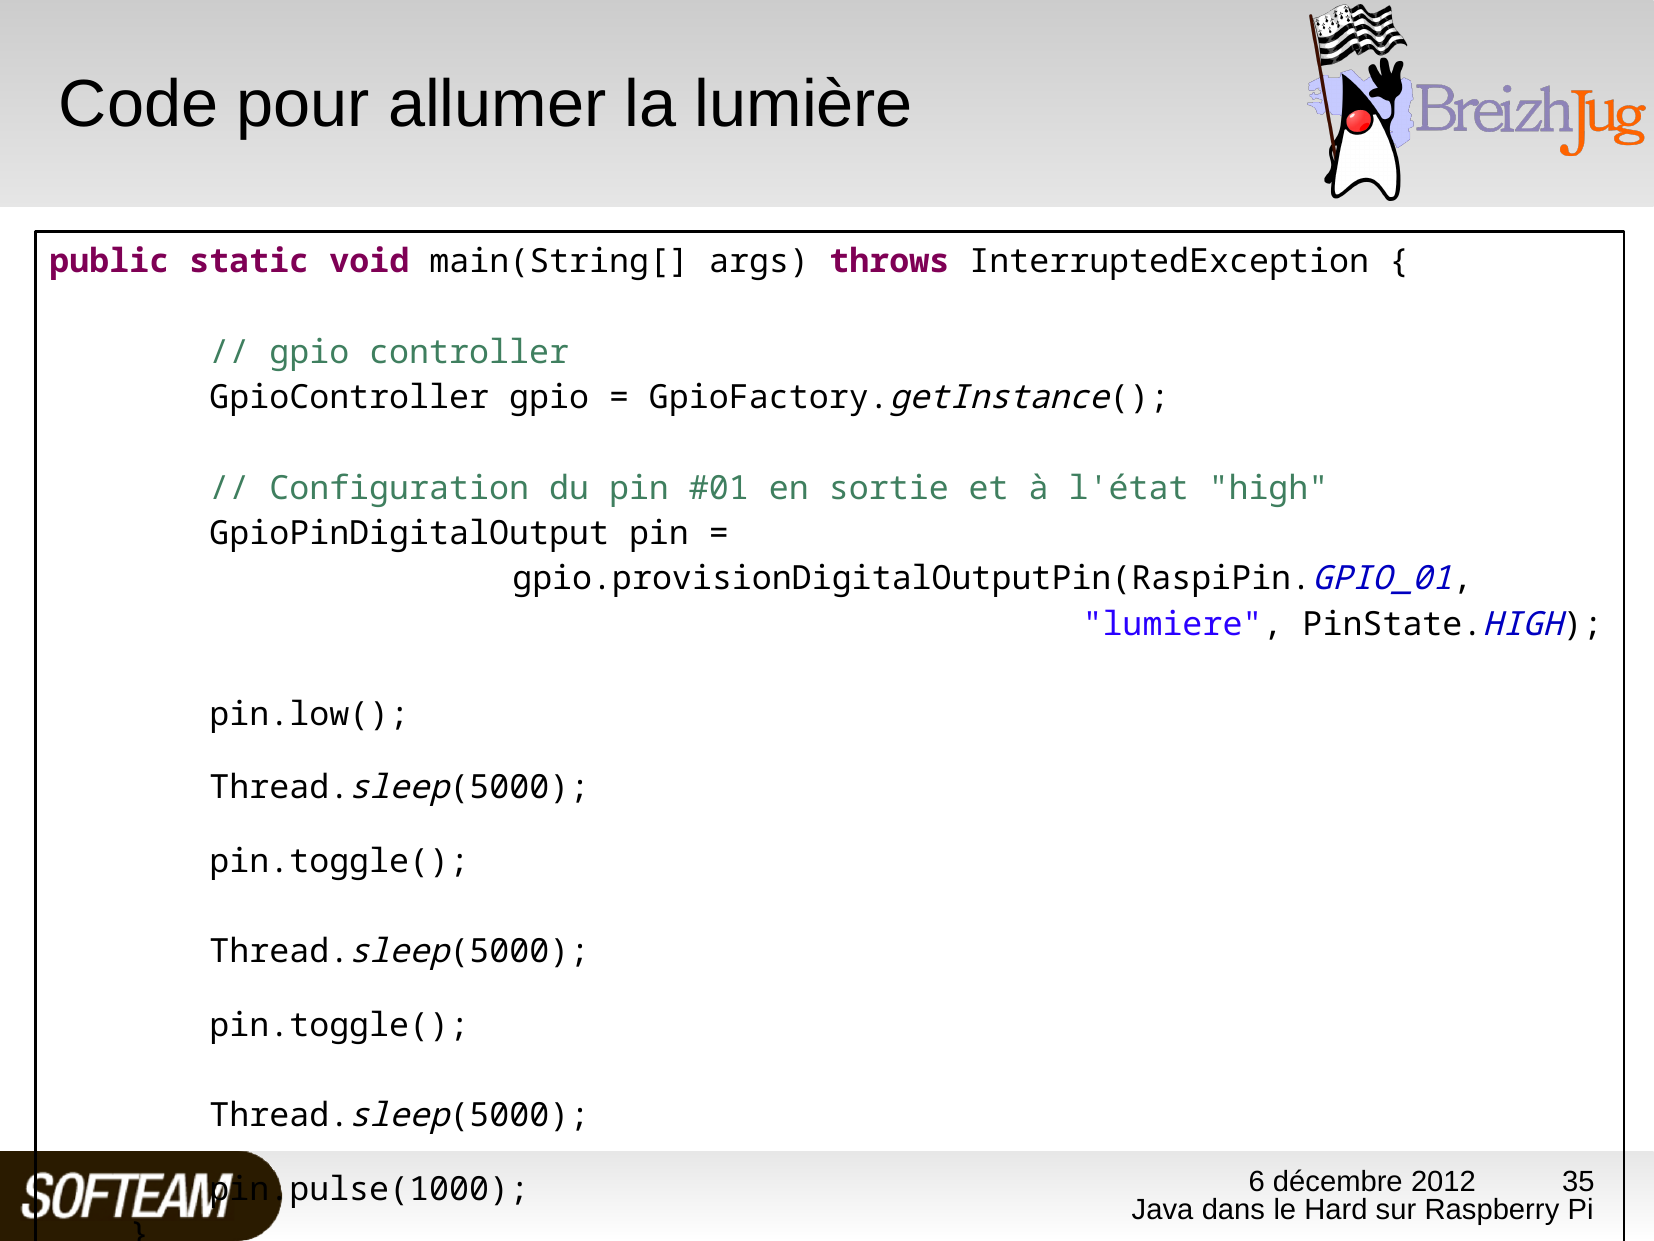

# Code pour allumer la lumière
public static void main(String[] args) throws InterruptedException {
 // gpio controller
 GpioController gpio = GpioFactory.getInstance();
 // Configuration du pin #01 en sortie et à l'état "high"
 GpioPinDigitalOutput pin =
						 gpio.provisionDigitalOutputPin(RaspiPin.GPIO_01,
														"lumiere", PinState.HIGH);
 pin.low();
 Thread.sleep(5000);
 pin.toggle();
 Thread.sleep(5000);
 pin.toggle();
 Thread.sleep(5000);
 pin.pulse(1000);
 }
14 septembre 2012
35
Beaglebone - JugSummerCamp 2012